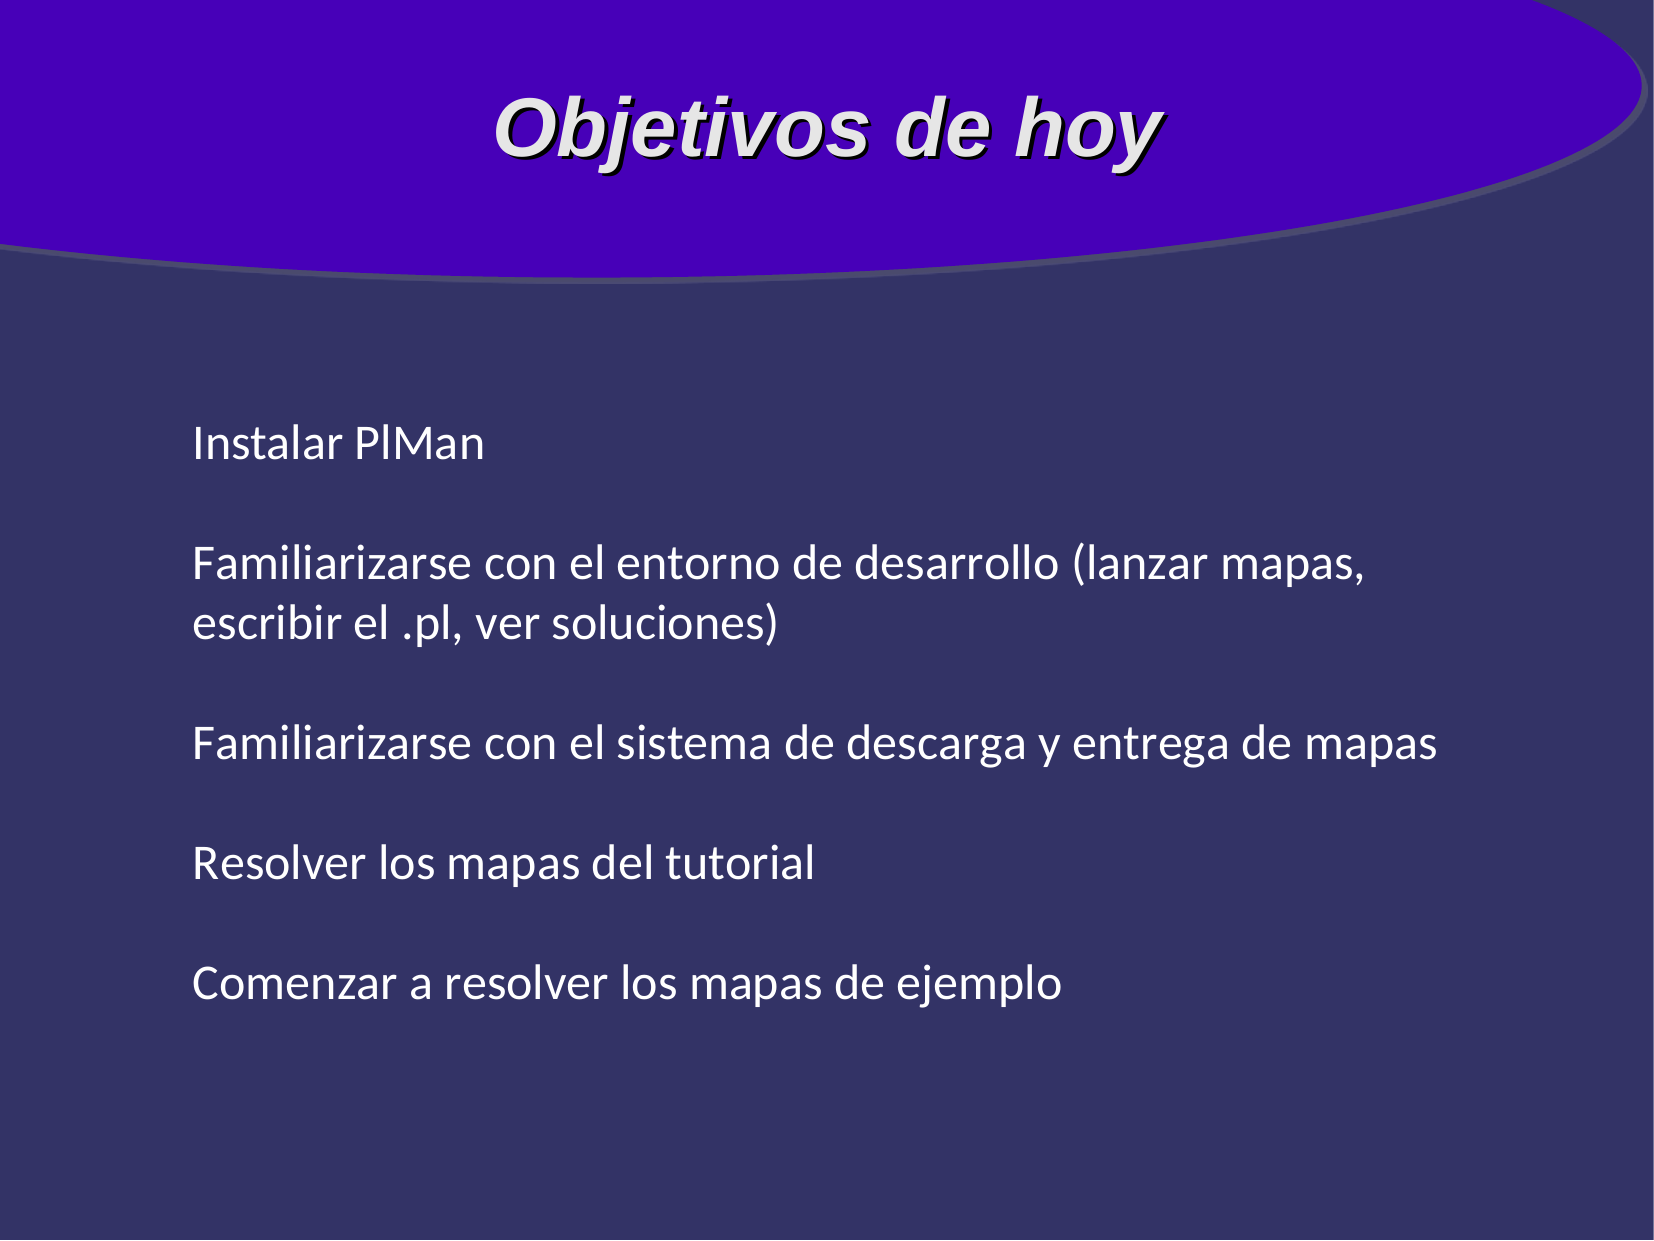

Objetivos de hoy
Instalar PlMan
Familiarizarse con el entorno de desarrollo (lanzar mapas, escribir el .pl, ver soluciones)
Familiarizarse con el sistema de descarga y entrega de mapas
Resolver los mapas del tutorial
Comenzar a resolver los mapas de ejemplo